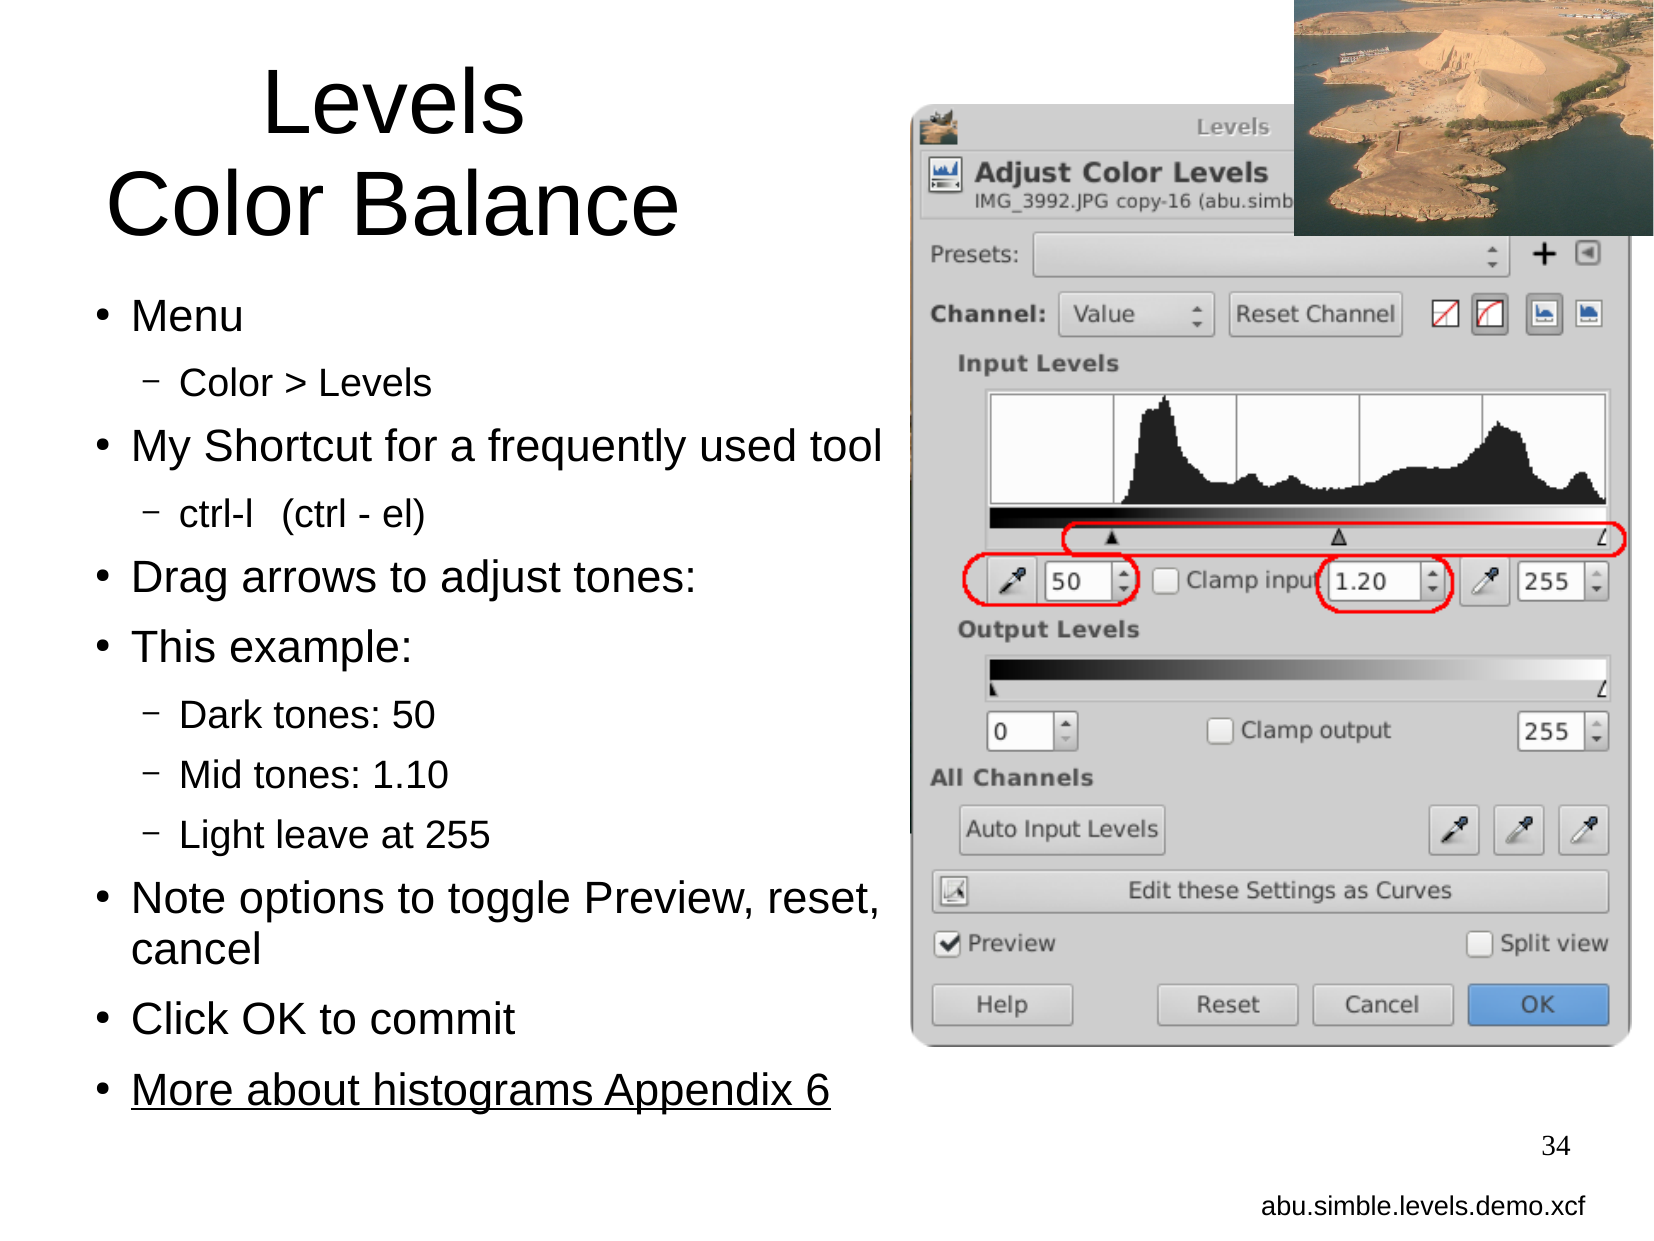

# Levels Color Balance
Menu
Color > Levels
My Shortcut for a frequently used tool
ctrl-l				(ctrl - el)
Drag arrows to adjust tones:
This example:
Dark tones: 50
Mid tones: 1.10
Light leave at 255
Note options to toggle Preview, reset, cancel
Click OK to commit
More about histograms Appendix 6
34
abu.simble.levels.demo.xcf